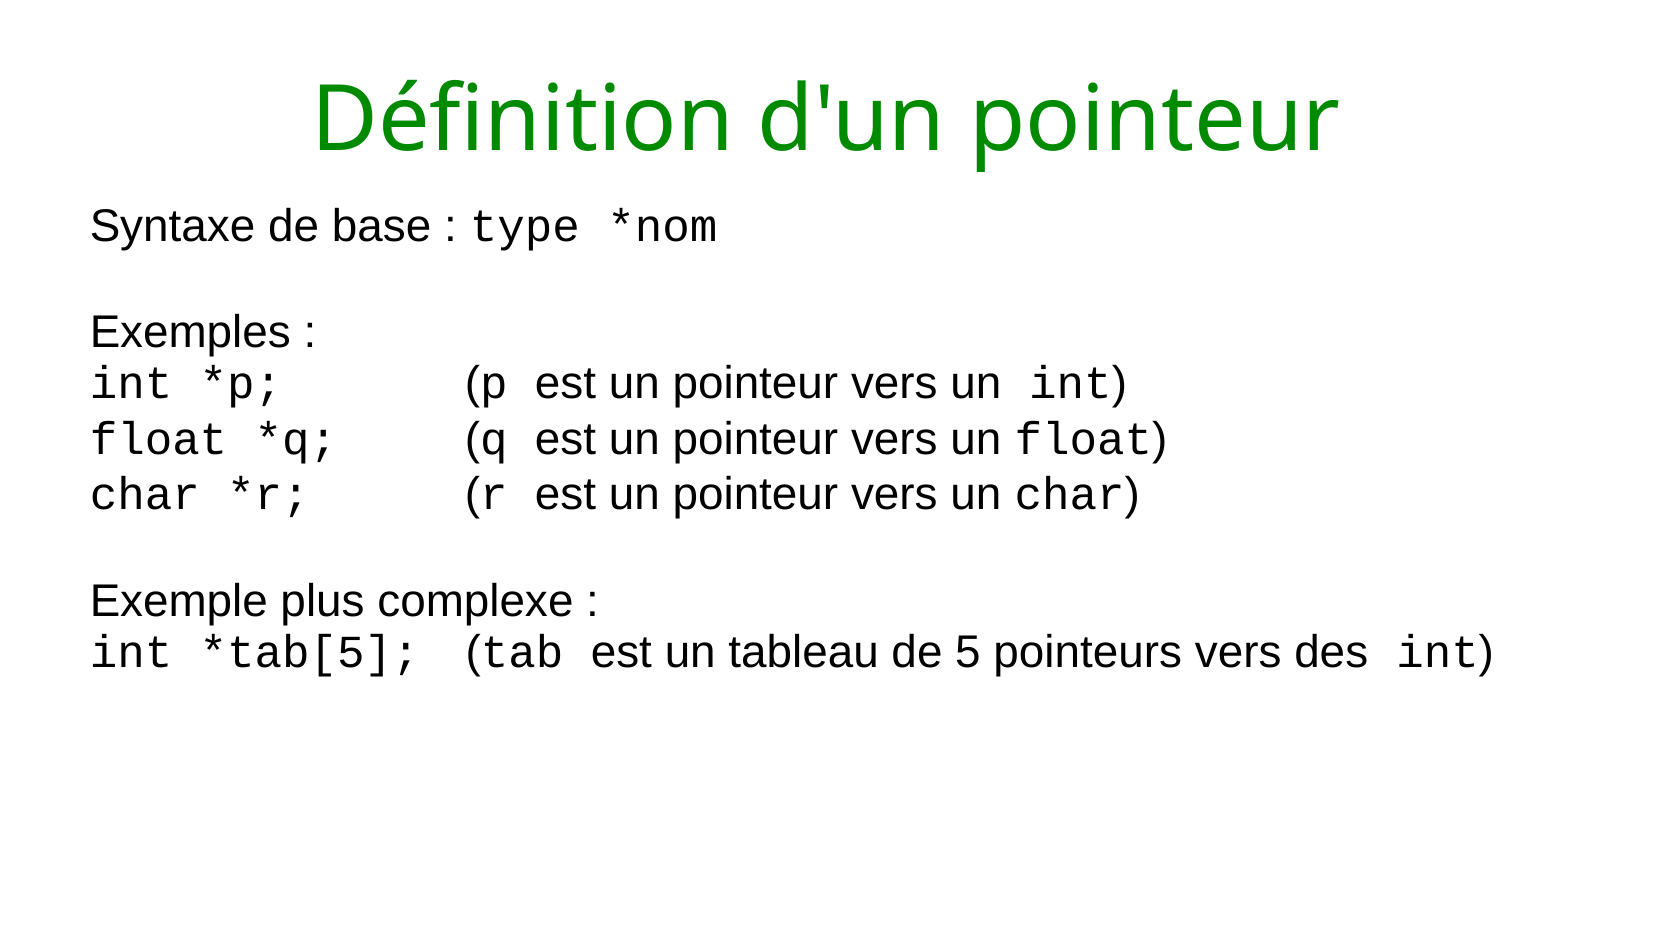

# Définition d'un pointeur
Syntaxe de base : type *nom
Exemples :
int *p; 		(p est un pointeur vers un int)
float *q; 		(q est un pointeur vers un float)
char *r; 		(r est un pointeur vers un char)
Exemple plus complexe :
int *tab[5]; (tab est un tableau de 5 pointeurs vers des int)